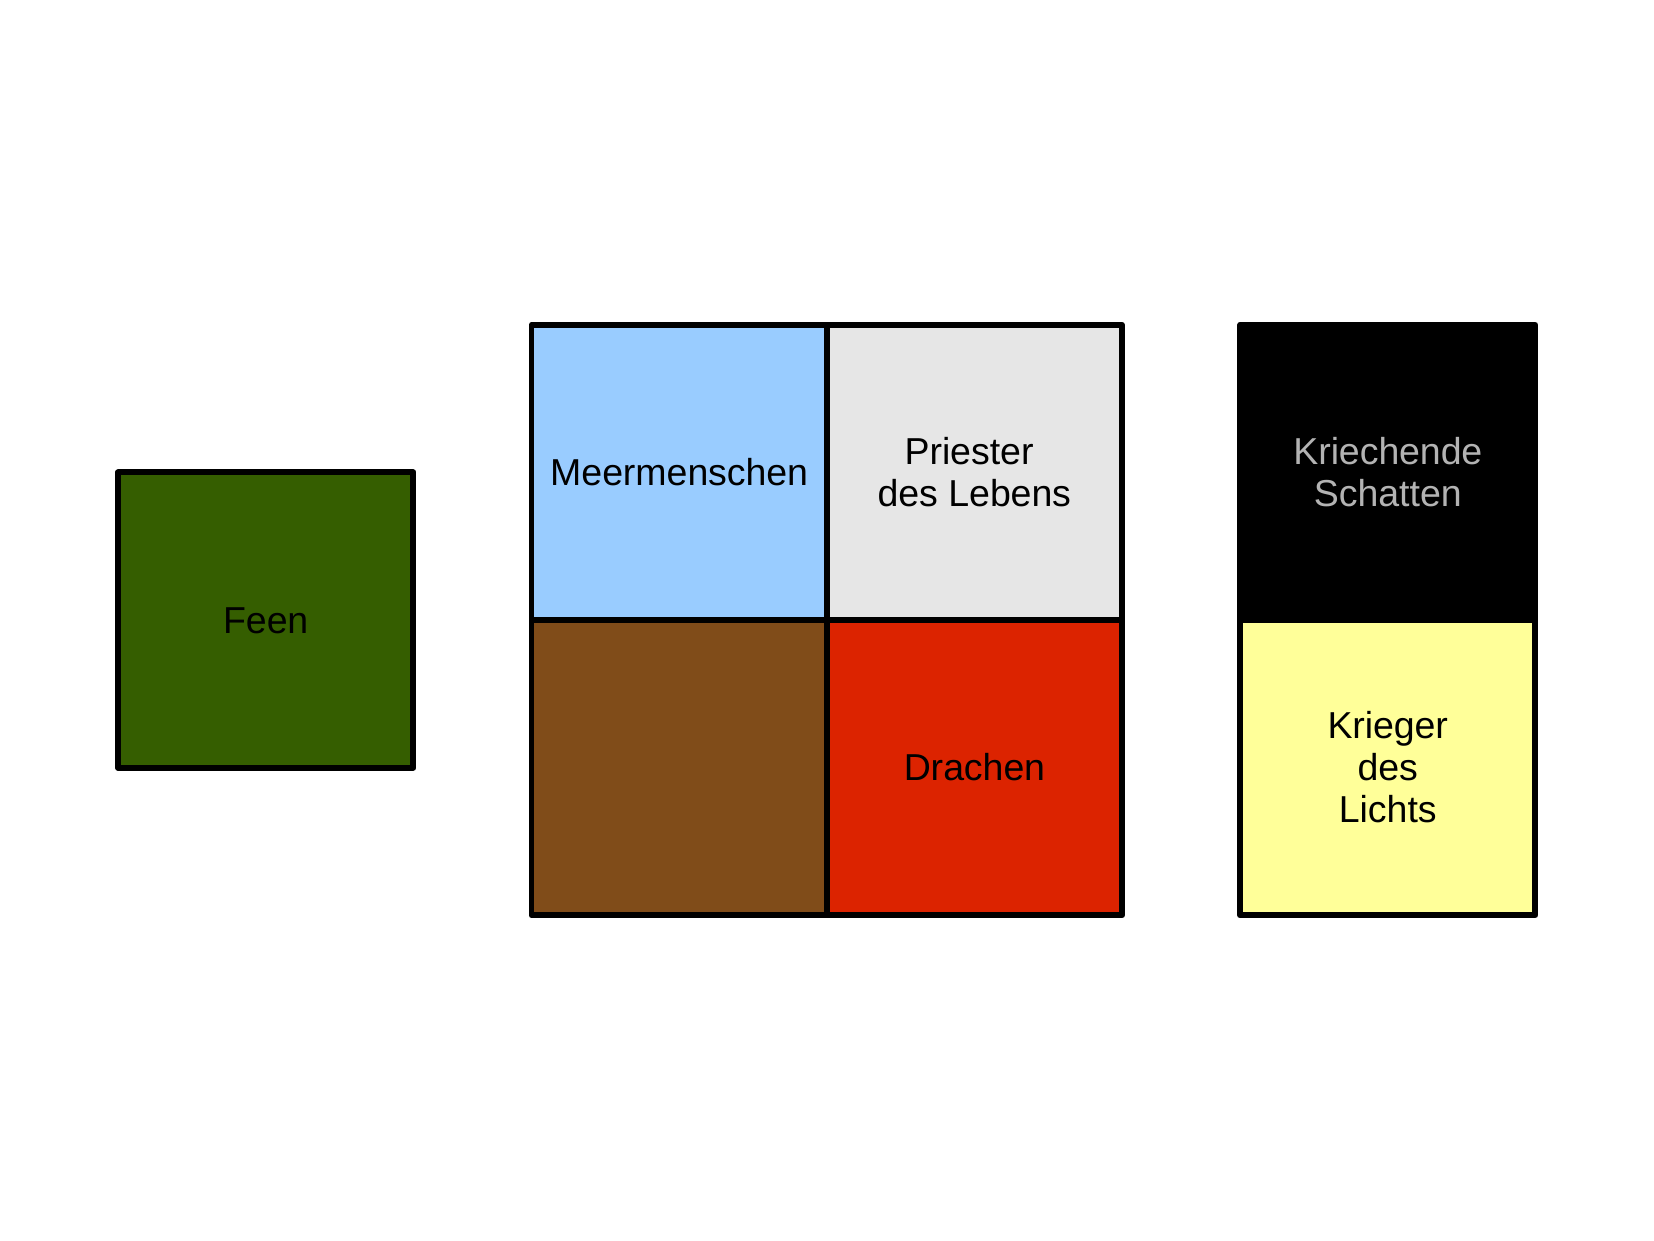

Meermenschen
Priester
des Lebens
Kriechende
Schatten
Feen
Drachen
Krieger
des
Lichts